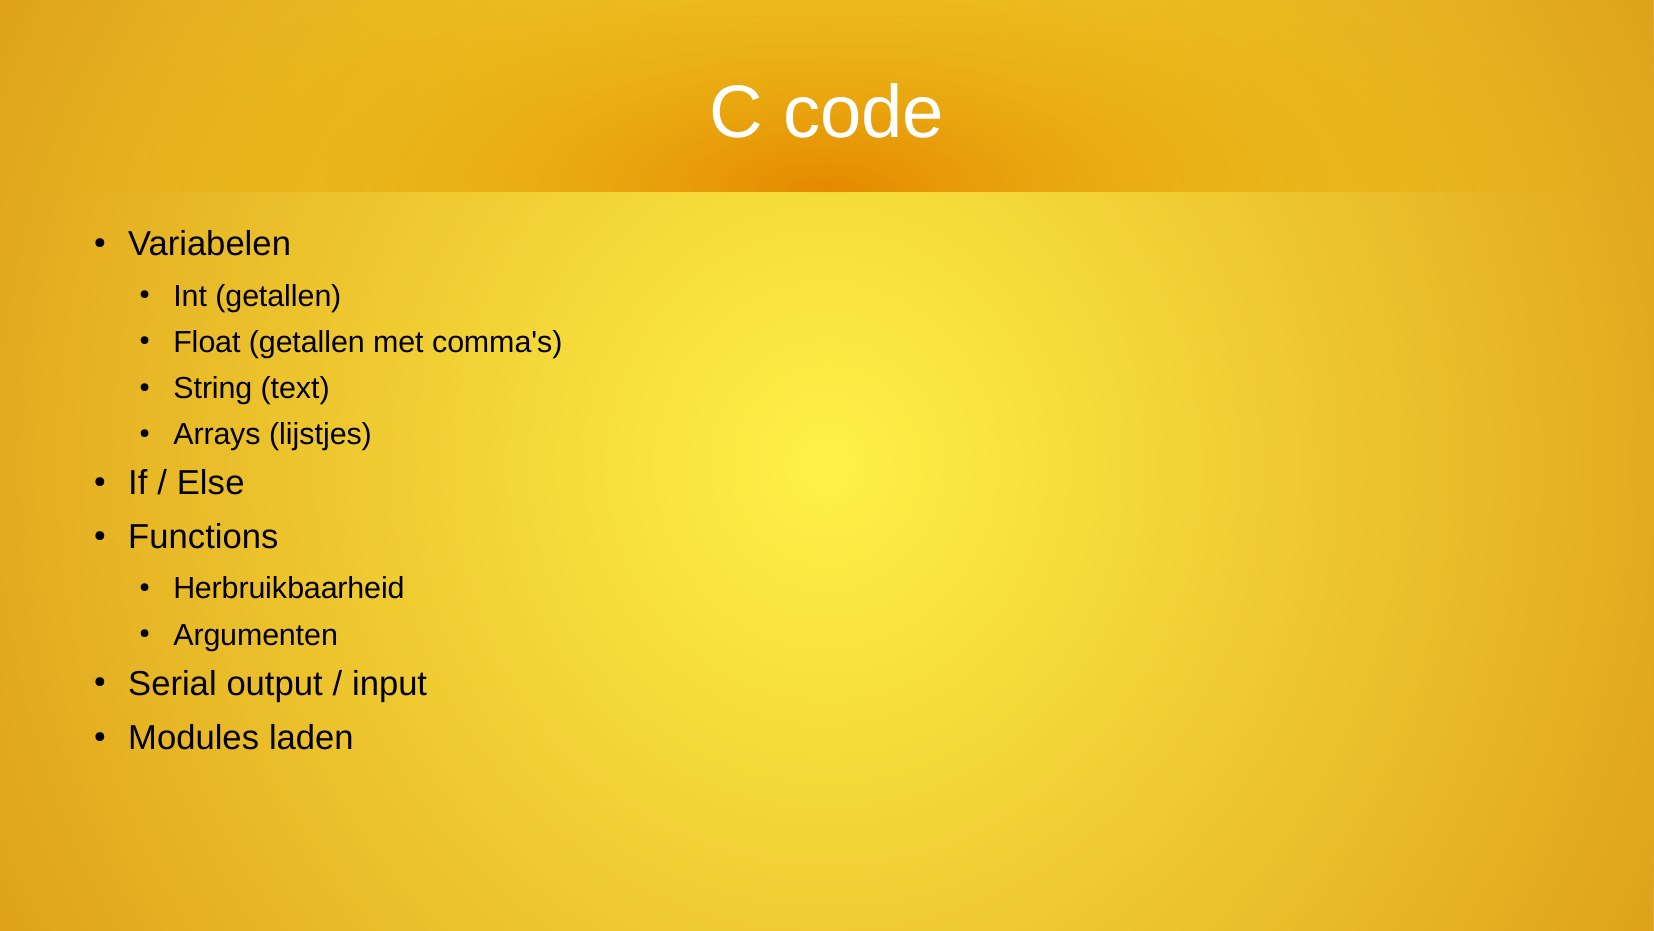

# C code
Variabelen
Int (getallen)
Float (getallen met comma's)
String (text)
Arrays (lijstjes)
If / Else
Functions
Herbruikbaarheid
Argumenten
Serial output / input
Modules laden